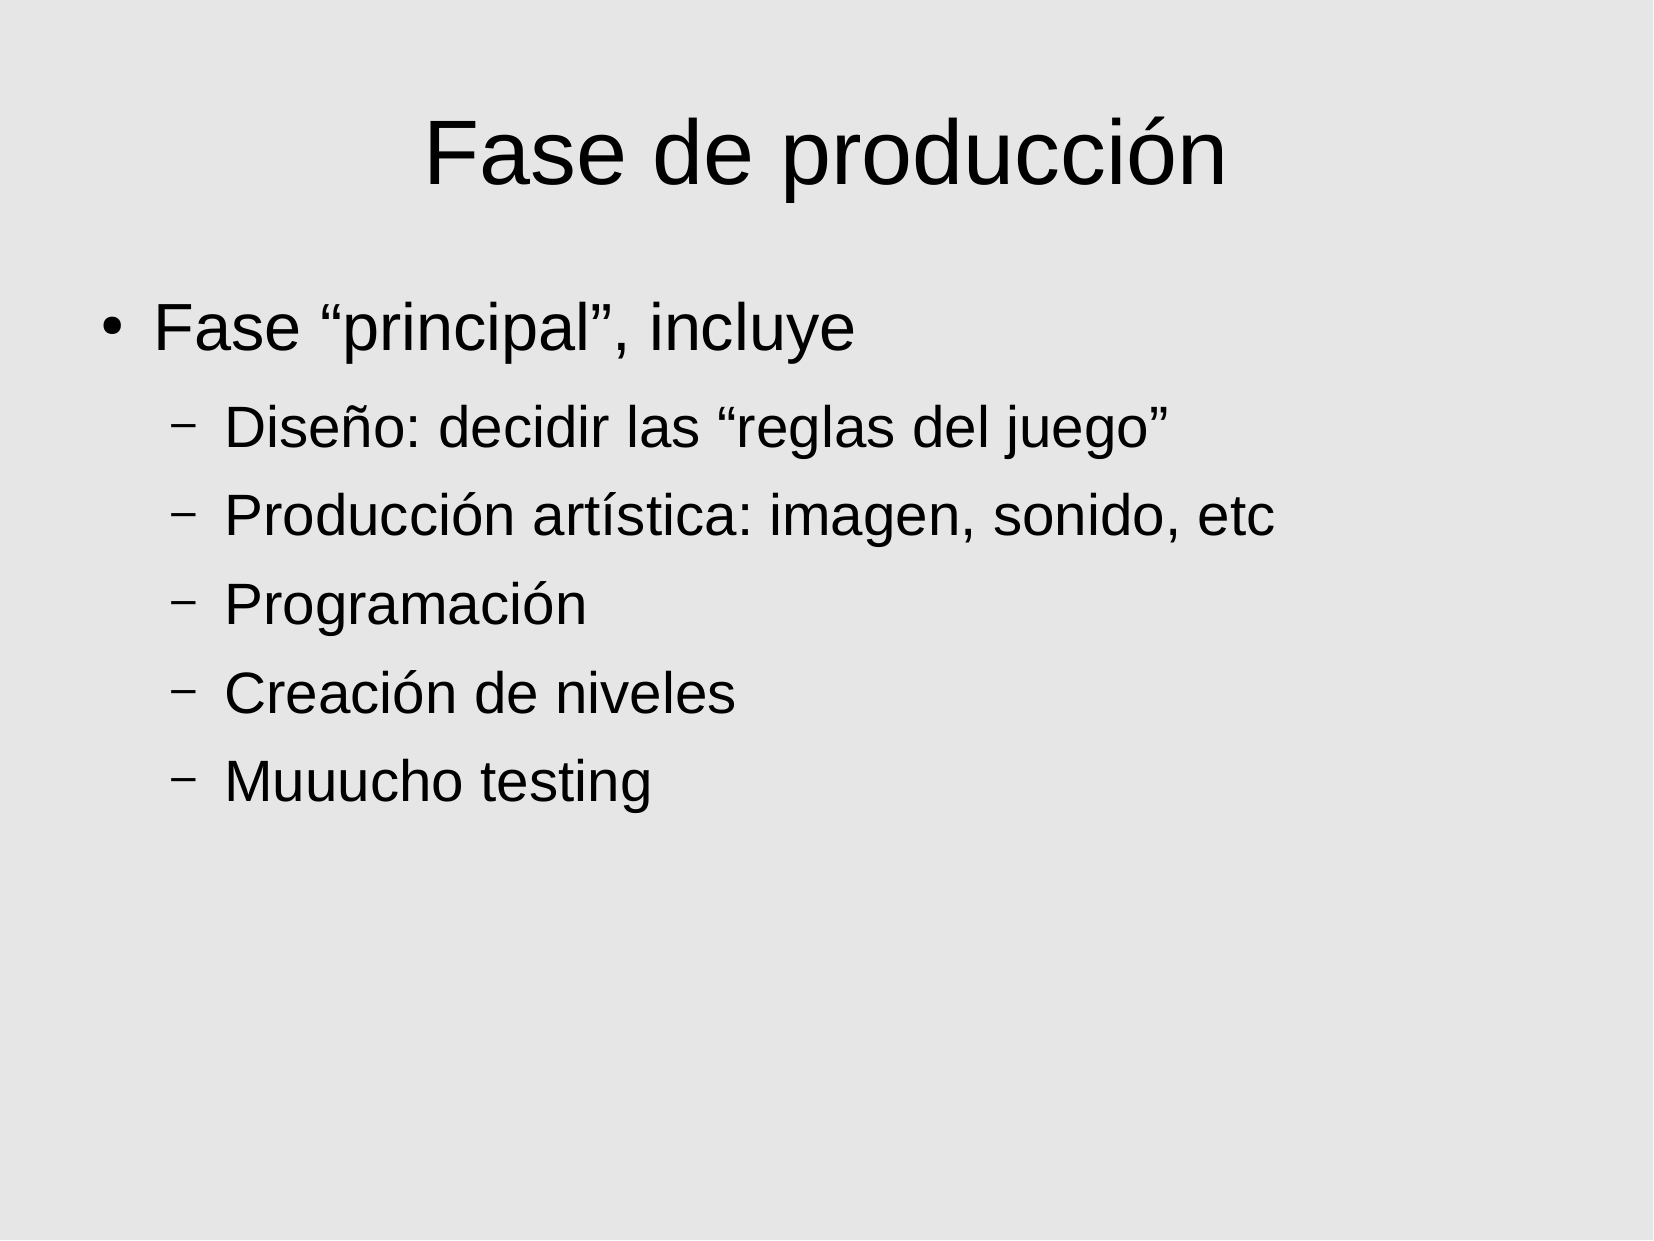

# Fase de producción
Fase “principal”, incluye
Diseño: decidir las “reglas del juego”
Producción artística: imagen, sonido, etc
Programación
Creación de niveles
Muuucho testing